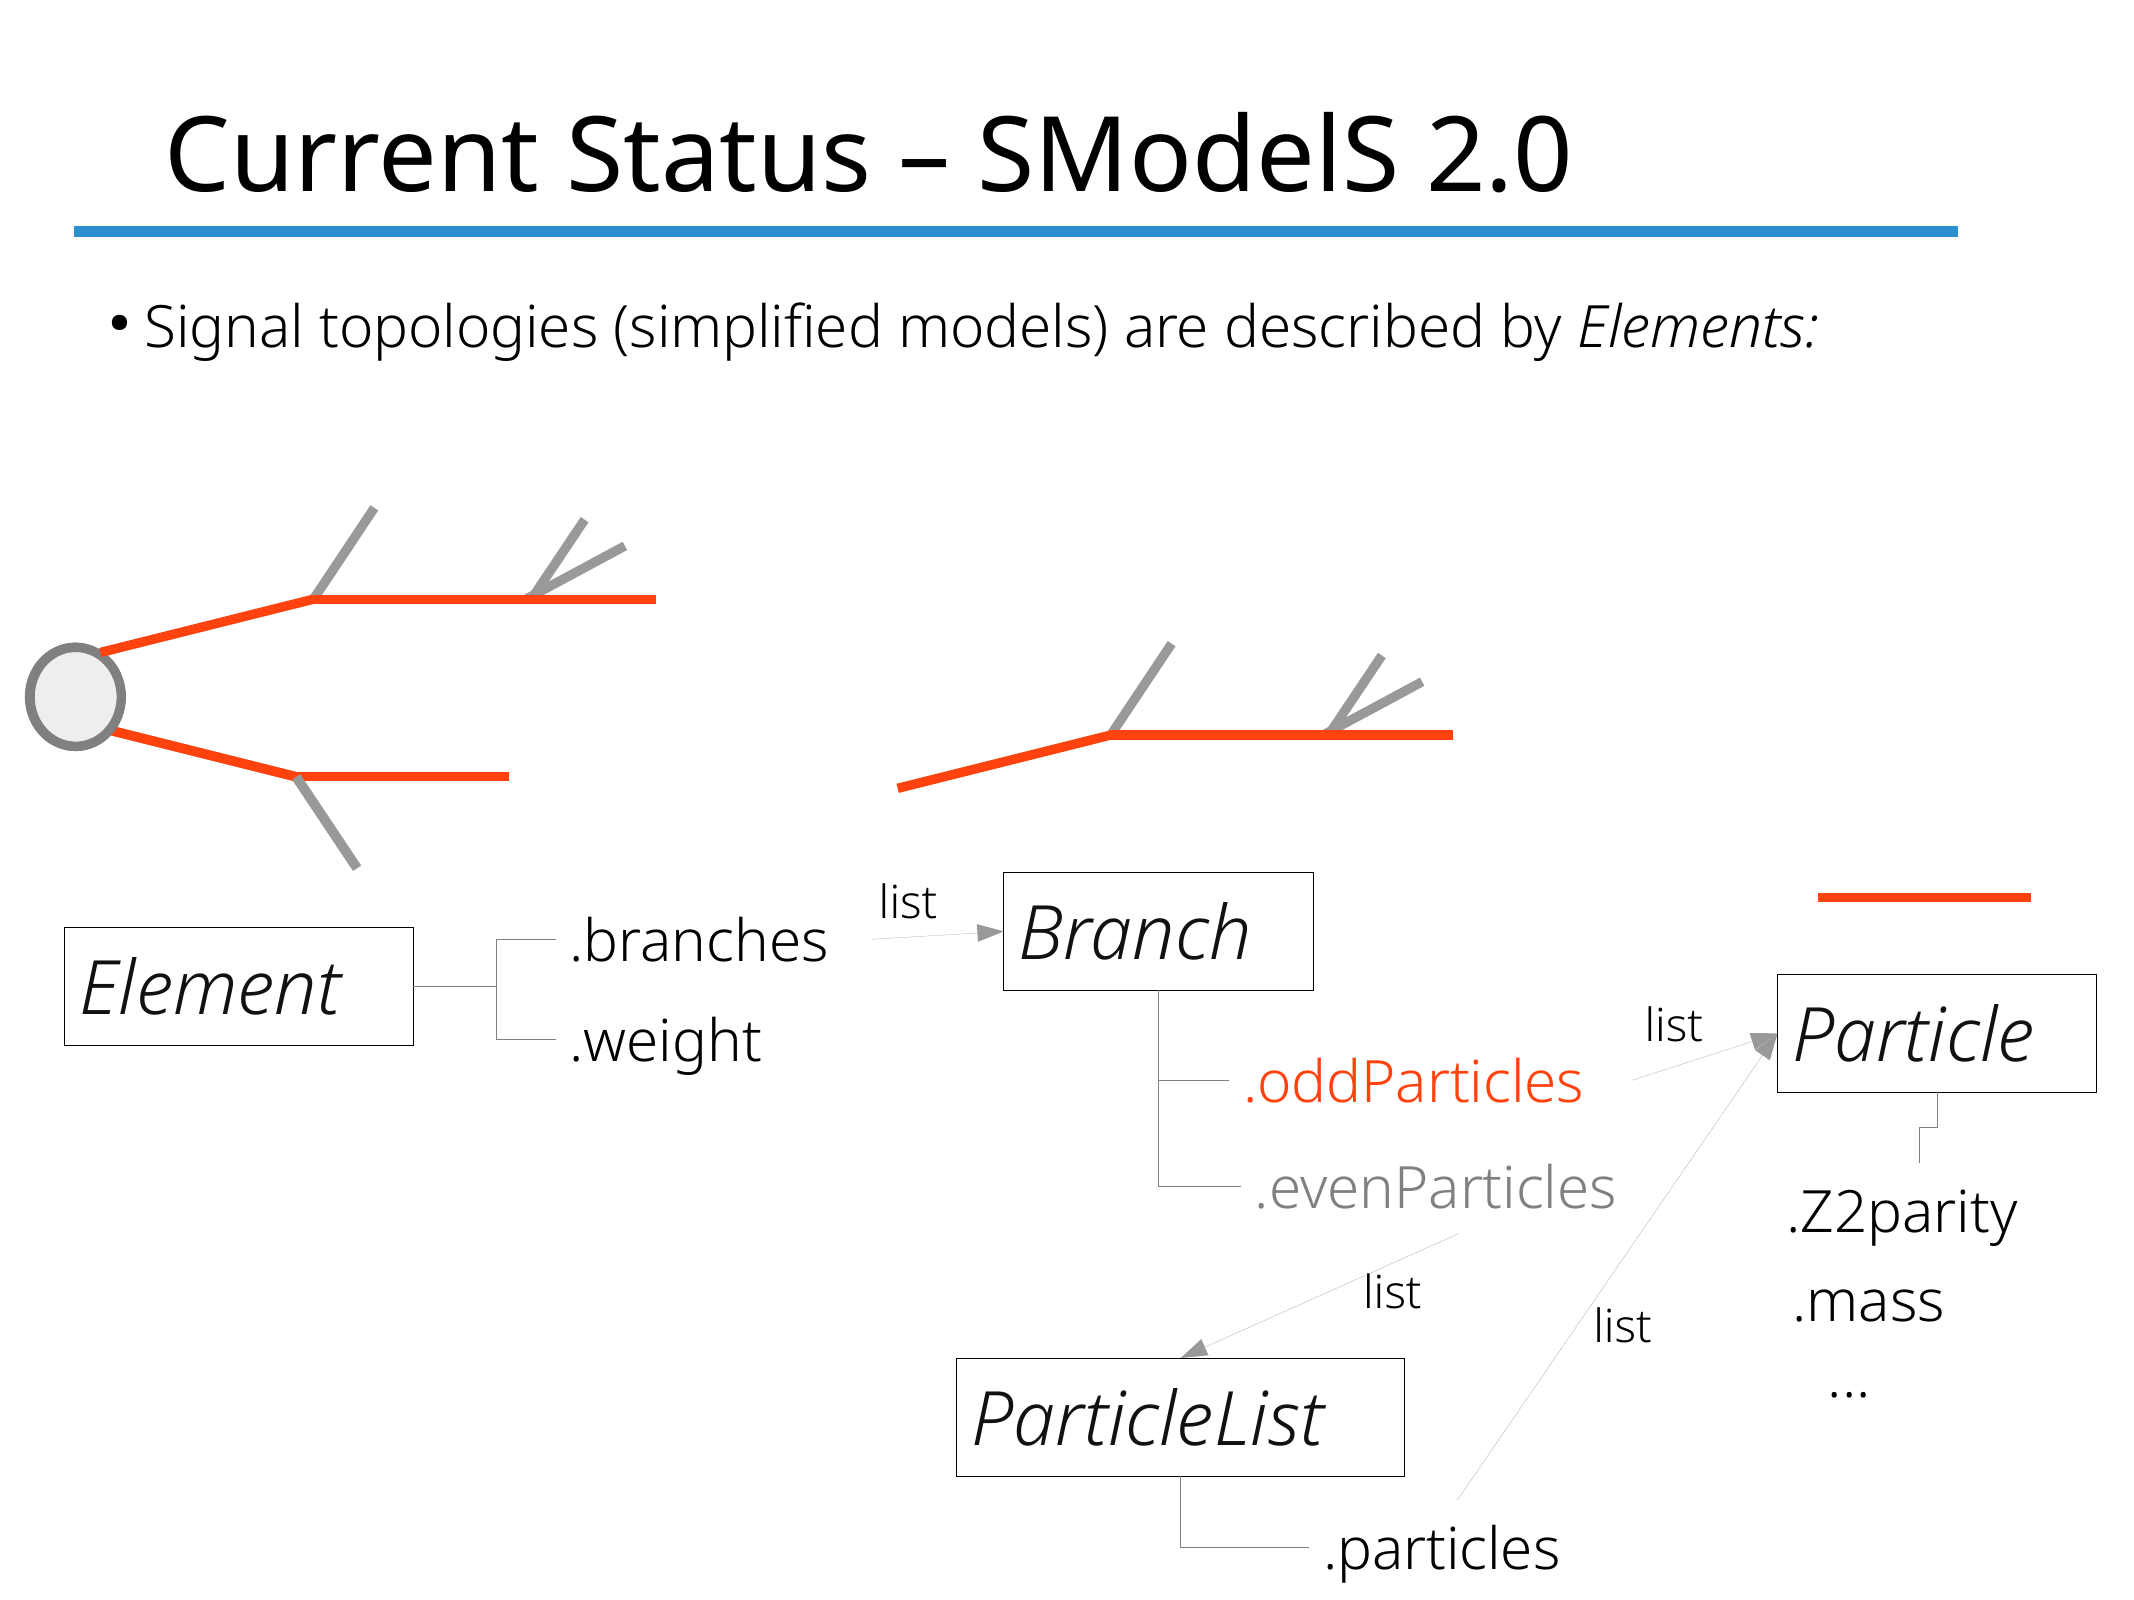

Current Status – SModelS 2.0
Signal topologies (simplified models) are described by Elements:
list
Branch
.branches
Element
Particle
list
.weight
.oddParticles
.evenParticles
.Z2parity
.mass
list
list
...
ParticleList
.particles